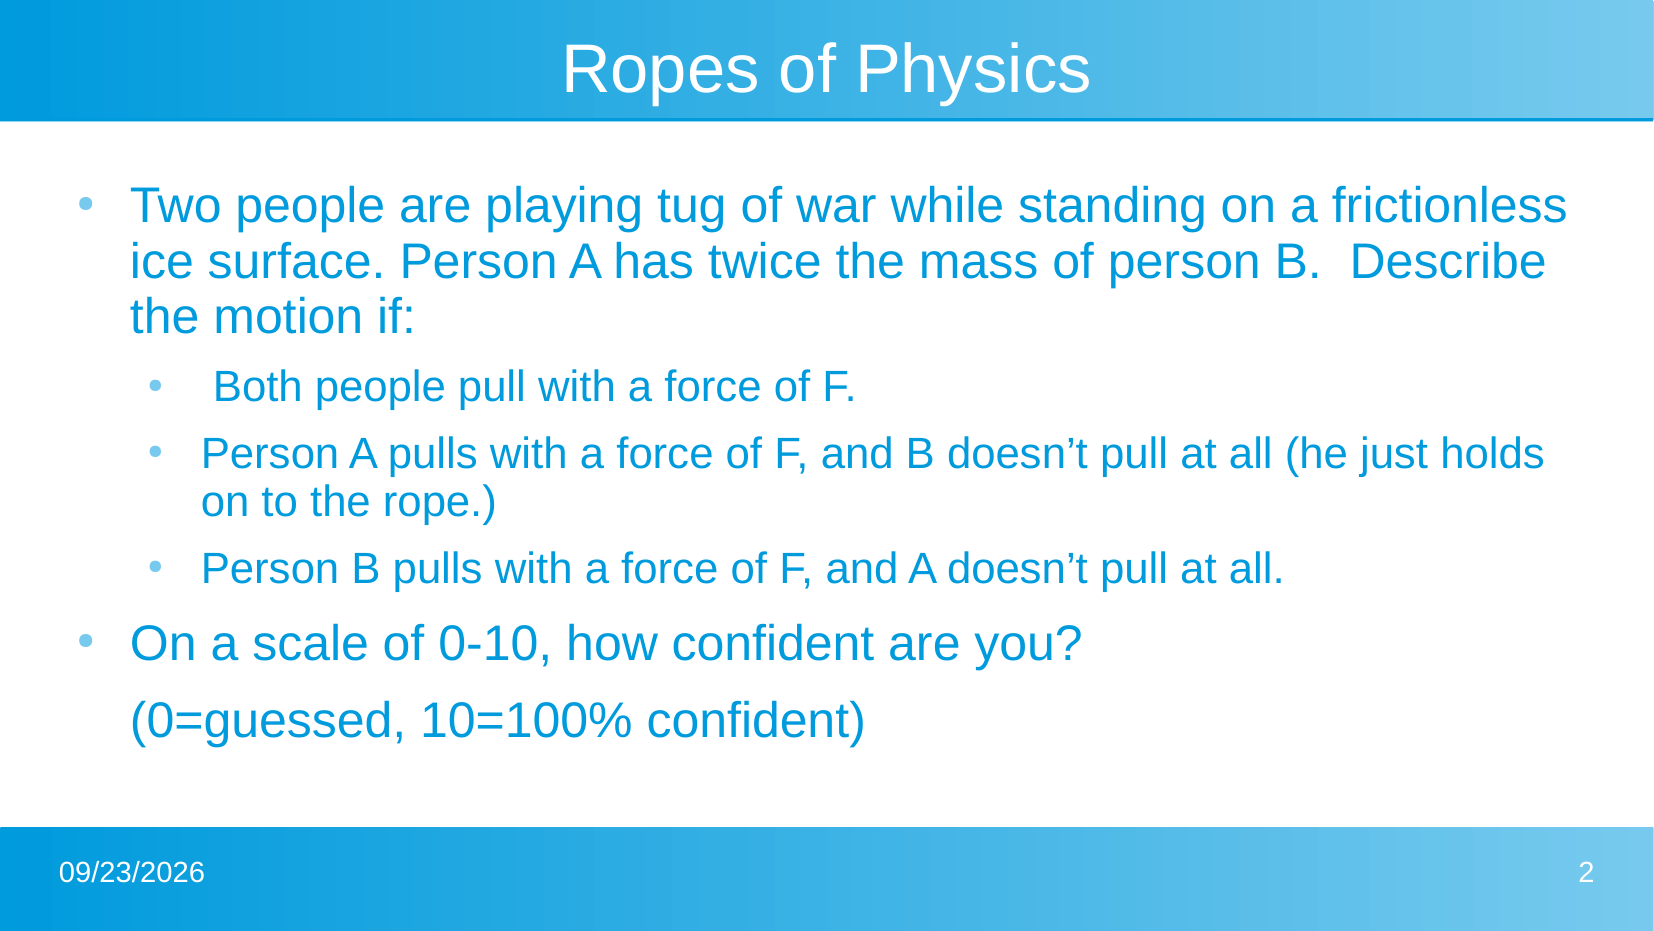

# Ropes of Physics
Two people are playing tug of war while standing on a frictionless ice surface. Person A has twice the mass of person B. Describe the motion if:
 Both people pull with a force of F.
Person A pulls with a force of F, and B doesn’t pull at all (he just holds on to the rope.)
Person B pulls with a force of F, and A doesn’t pull at all.
On a scale of 0-10, how confident are you?
(0=guessed, 10=100% confident)
2